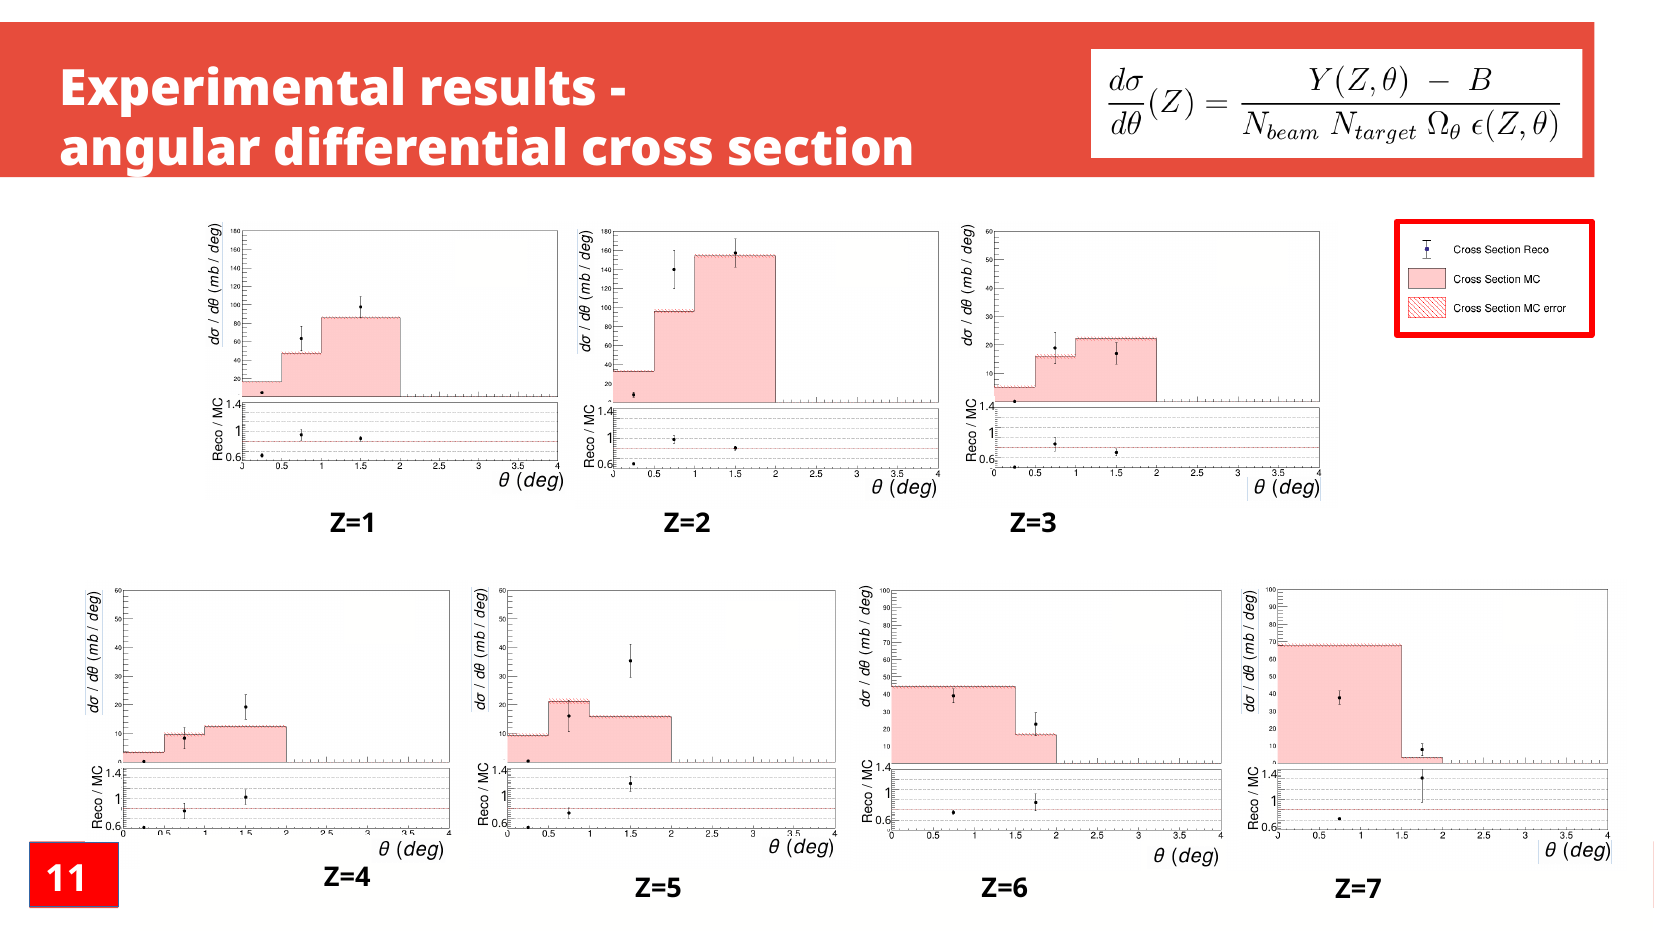

# Experimental results - angular differential cross section
1.4
1.4
1.4
1
1
1
0.6
0.6
0.6
Z=1
Z=2
Z=3
1.4
1.4
1.4
1.4
1
1
1
1
0.6
0.6
0.6
0.6
16
11
Z=4
Z=5
Z=6
Z=7